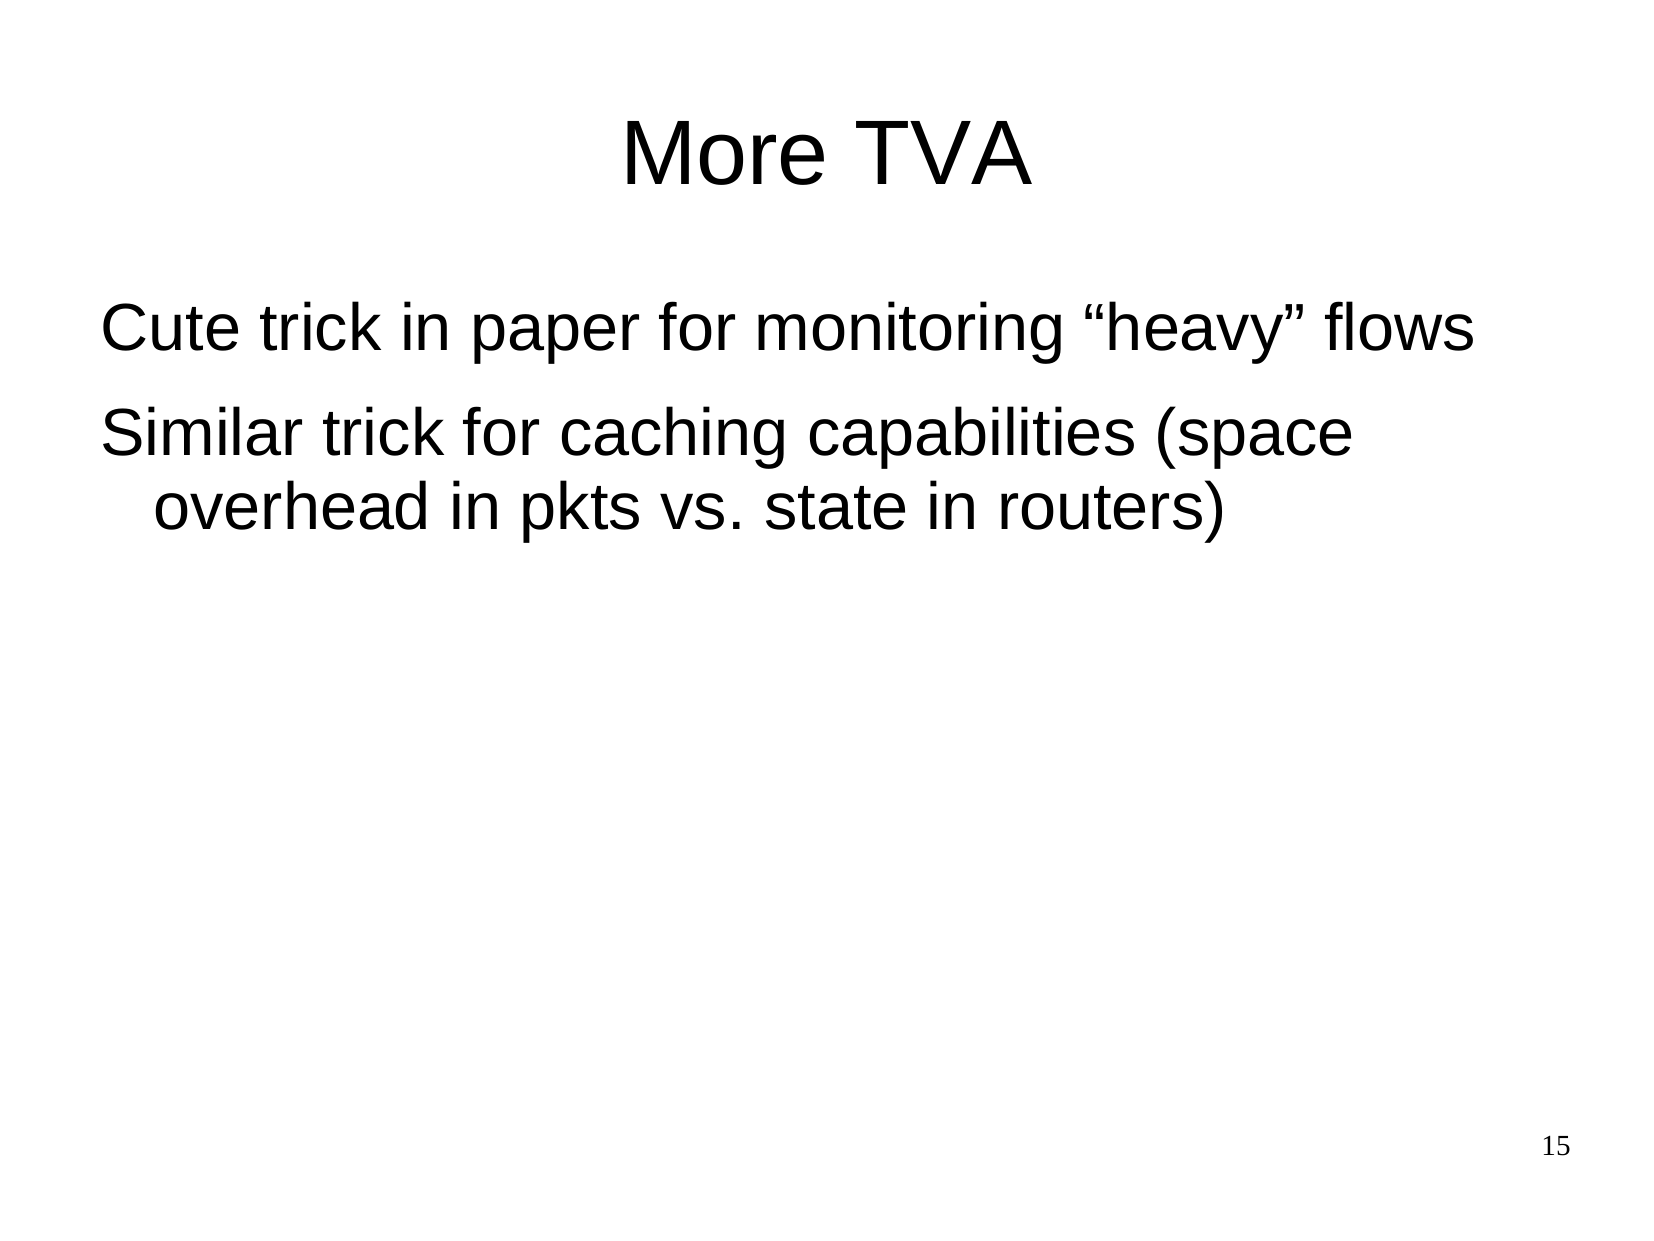

# More TVA
Cute trick in paper for monitoring “heavy” flows
Similar trick for caching capabilities (space overhead in pkts vs. state in routers)
15